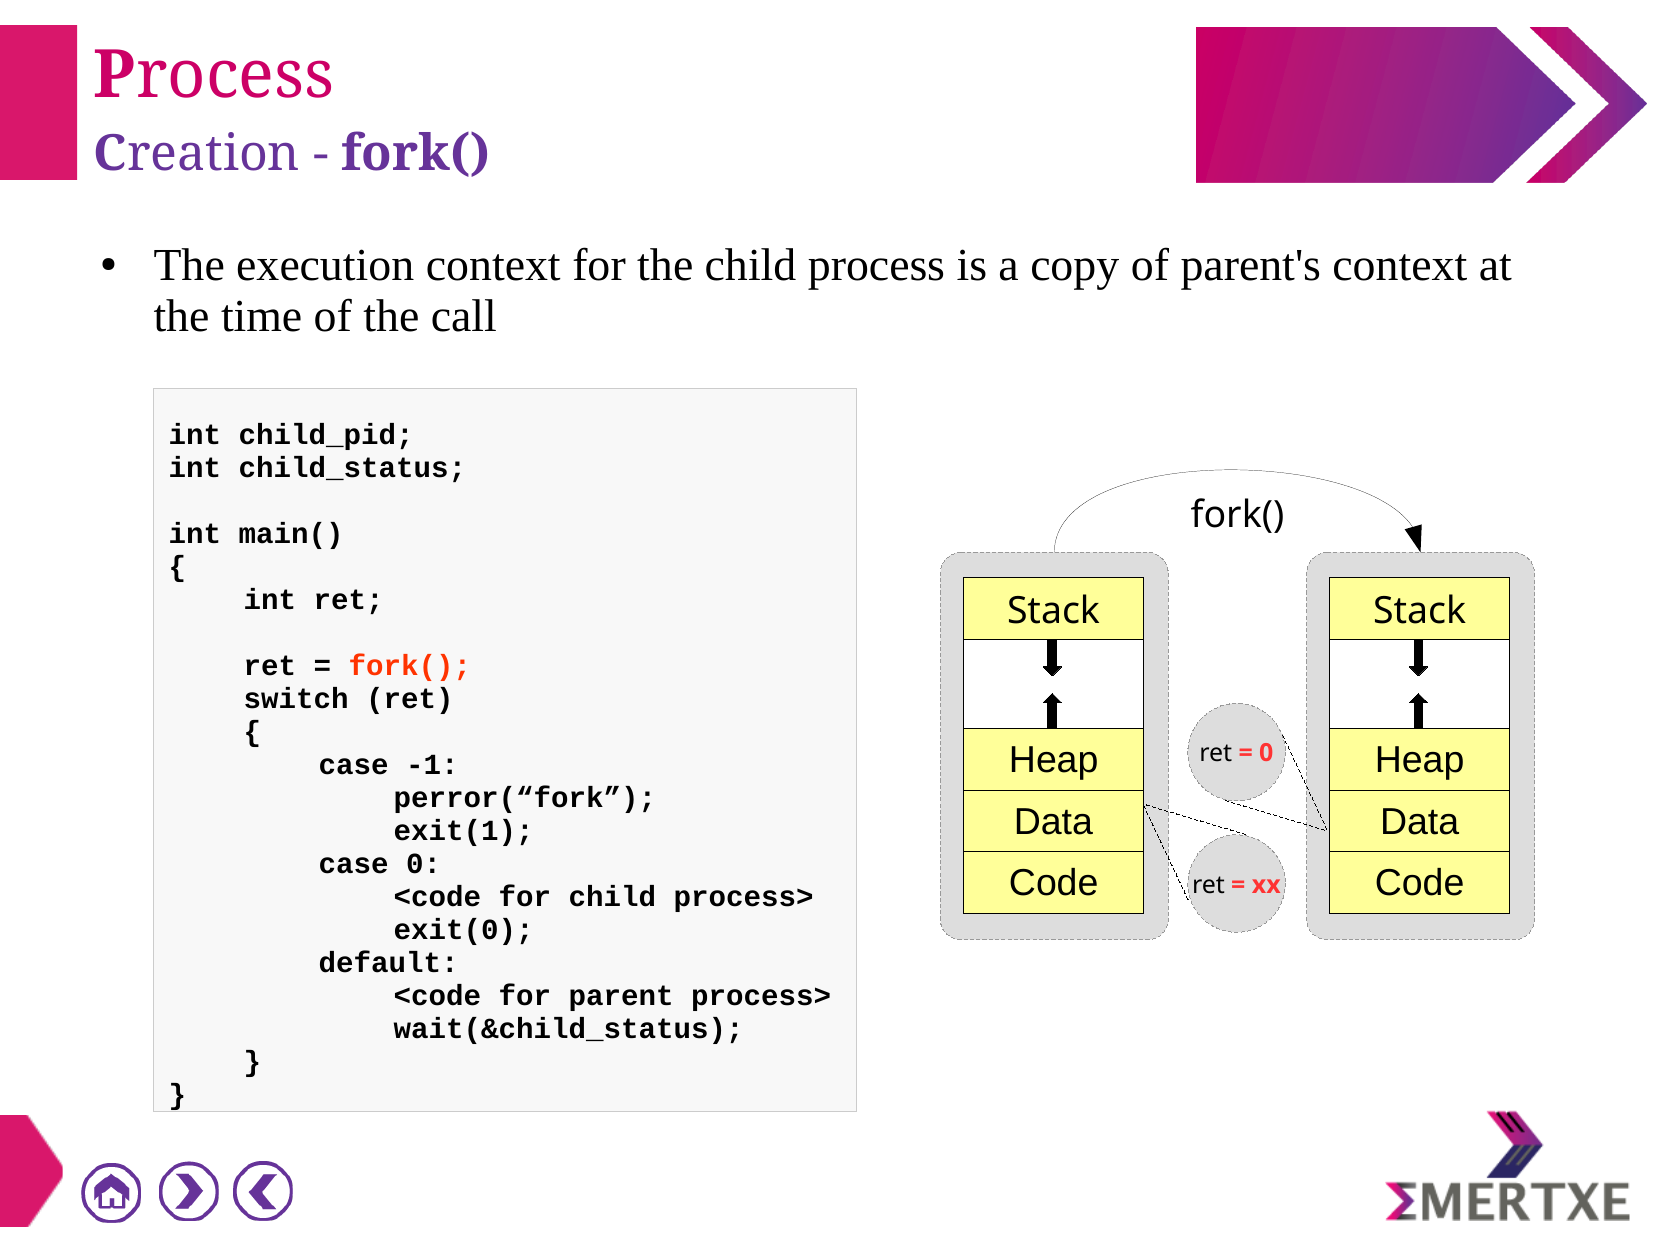

# Process Creation - fork()
The execution context for the child process is a copy of parent's context at the time of the call
int child_pid;
int child_status;
int main()
{
	int ret;
	ret = fork();
	switch (ret)
	{
		case -1:
			perror(“fork”);
			exit(1);
		case 0:
			<code for child process>
			exit(0);
		default:
			<code for parent process>
			wait(&child_status);
	}
}
Stack
Stack
ret = 0
Heap
Heap
Data
Data
ret = xx
Code
Code